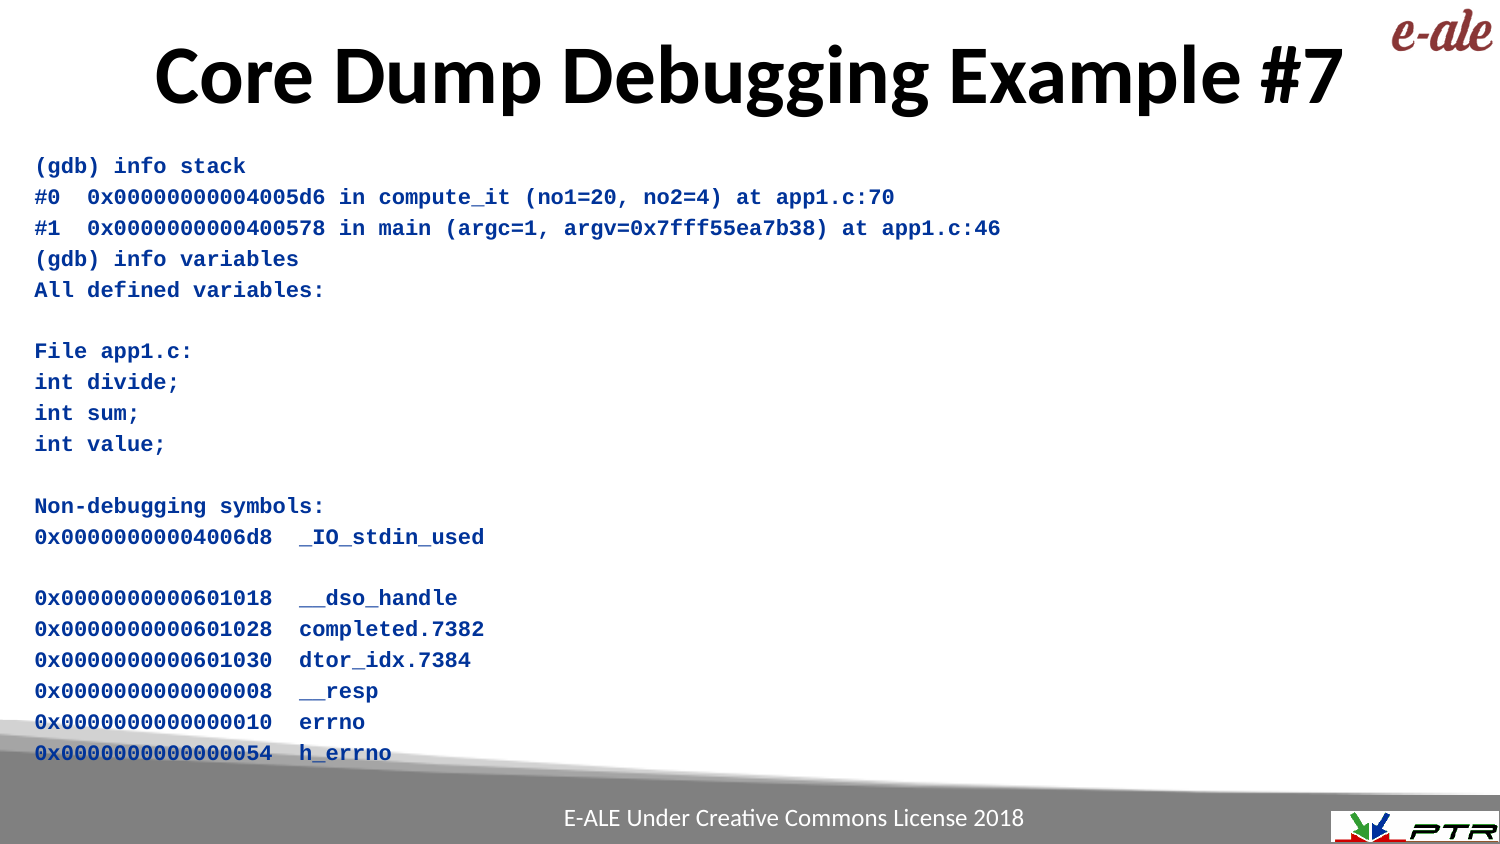

# Core Dump Debugging Example #7
(gdb) info stack
#0 0x00000000004005d6 in compute_it (no1=20, no2=4) at app1.c:70
#1 0x0000000000400578 in main (argc=1, argv=0x7fff55ea7b38) at app1.c:46
(gdb) info variables
All defined variables:
File app1.c:
int divide;
int sum;
int value;
Non-debugging symbols:
0x00000000004006d8 _IO_stdin_used
0x0000000000601018 __dso_handle
0x0000000000601028 completed.7382
0x0000000000601030 dtor_idx.7384
0x0000000000000008 __resp
0x0000000000000010 errno
0x0000000000000054 h_errno